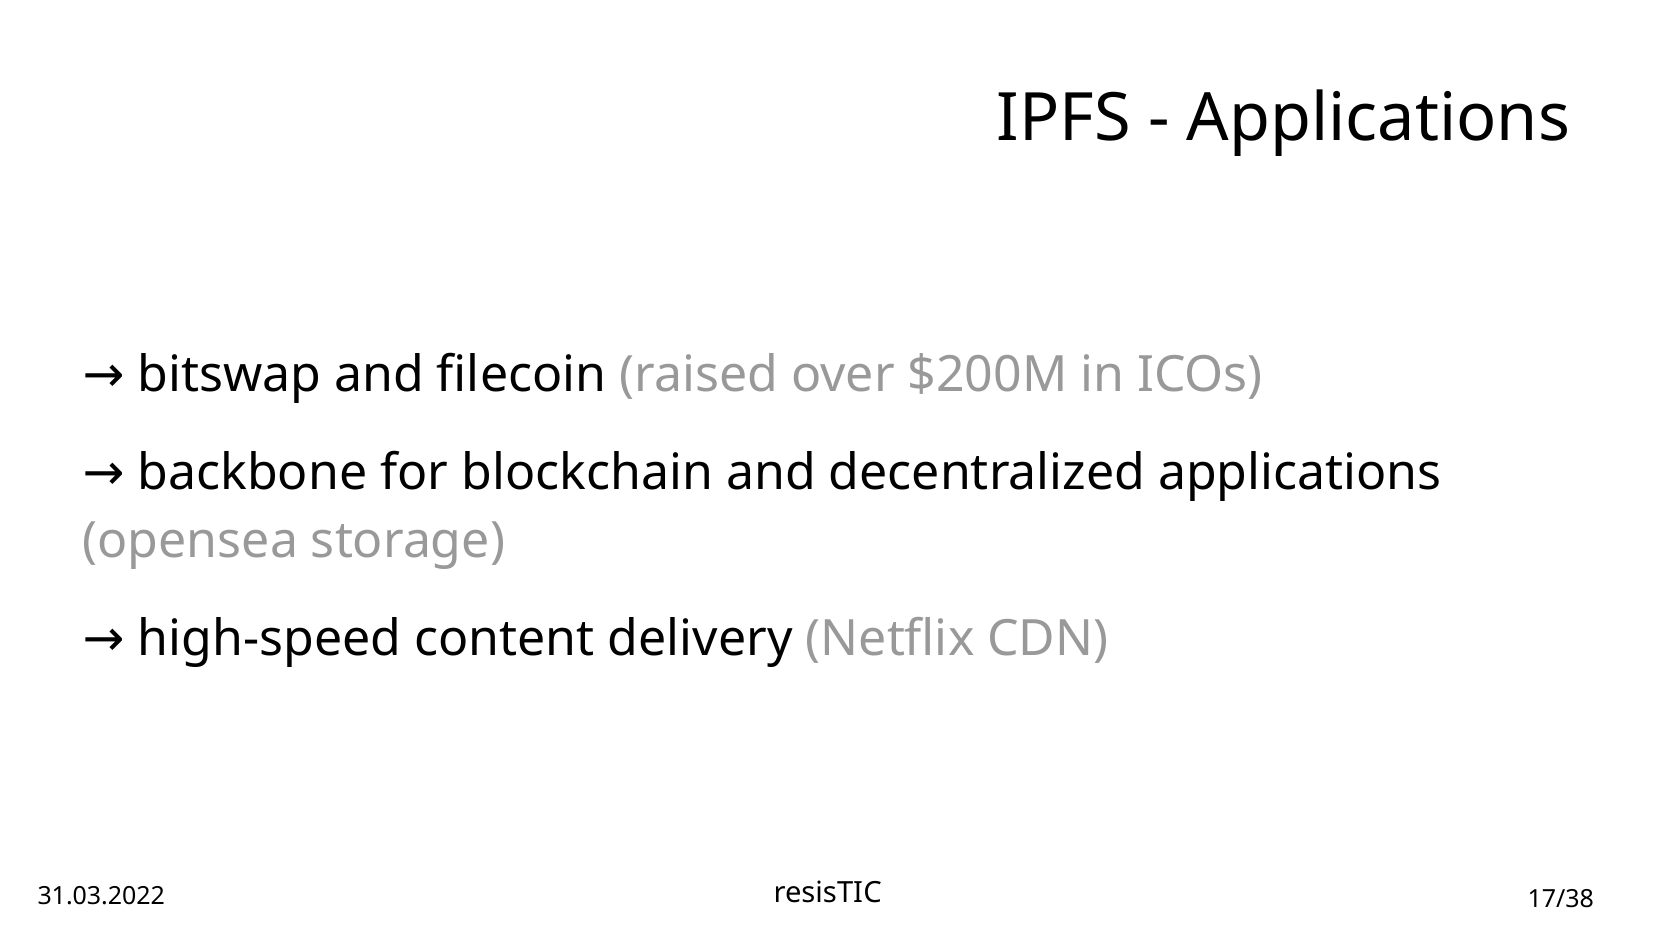

# IPFS - Applications
→ bitswap and filecoin (raised over $200M in ICOs)
→ backbone for blockchain and decentralized applications (opensea storage)
→ high-speed content delivery (Netflix CDN)
17/38